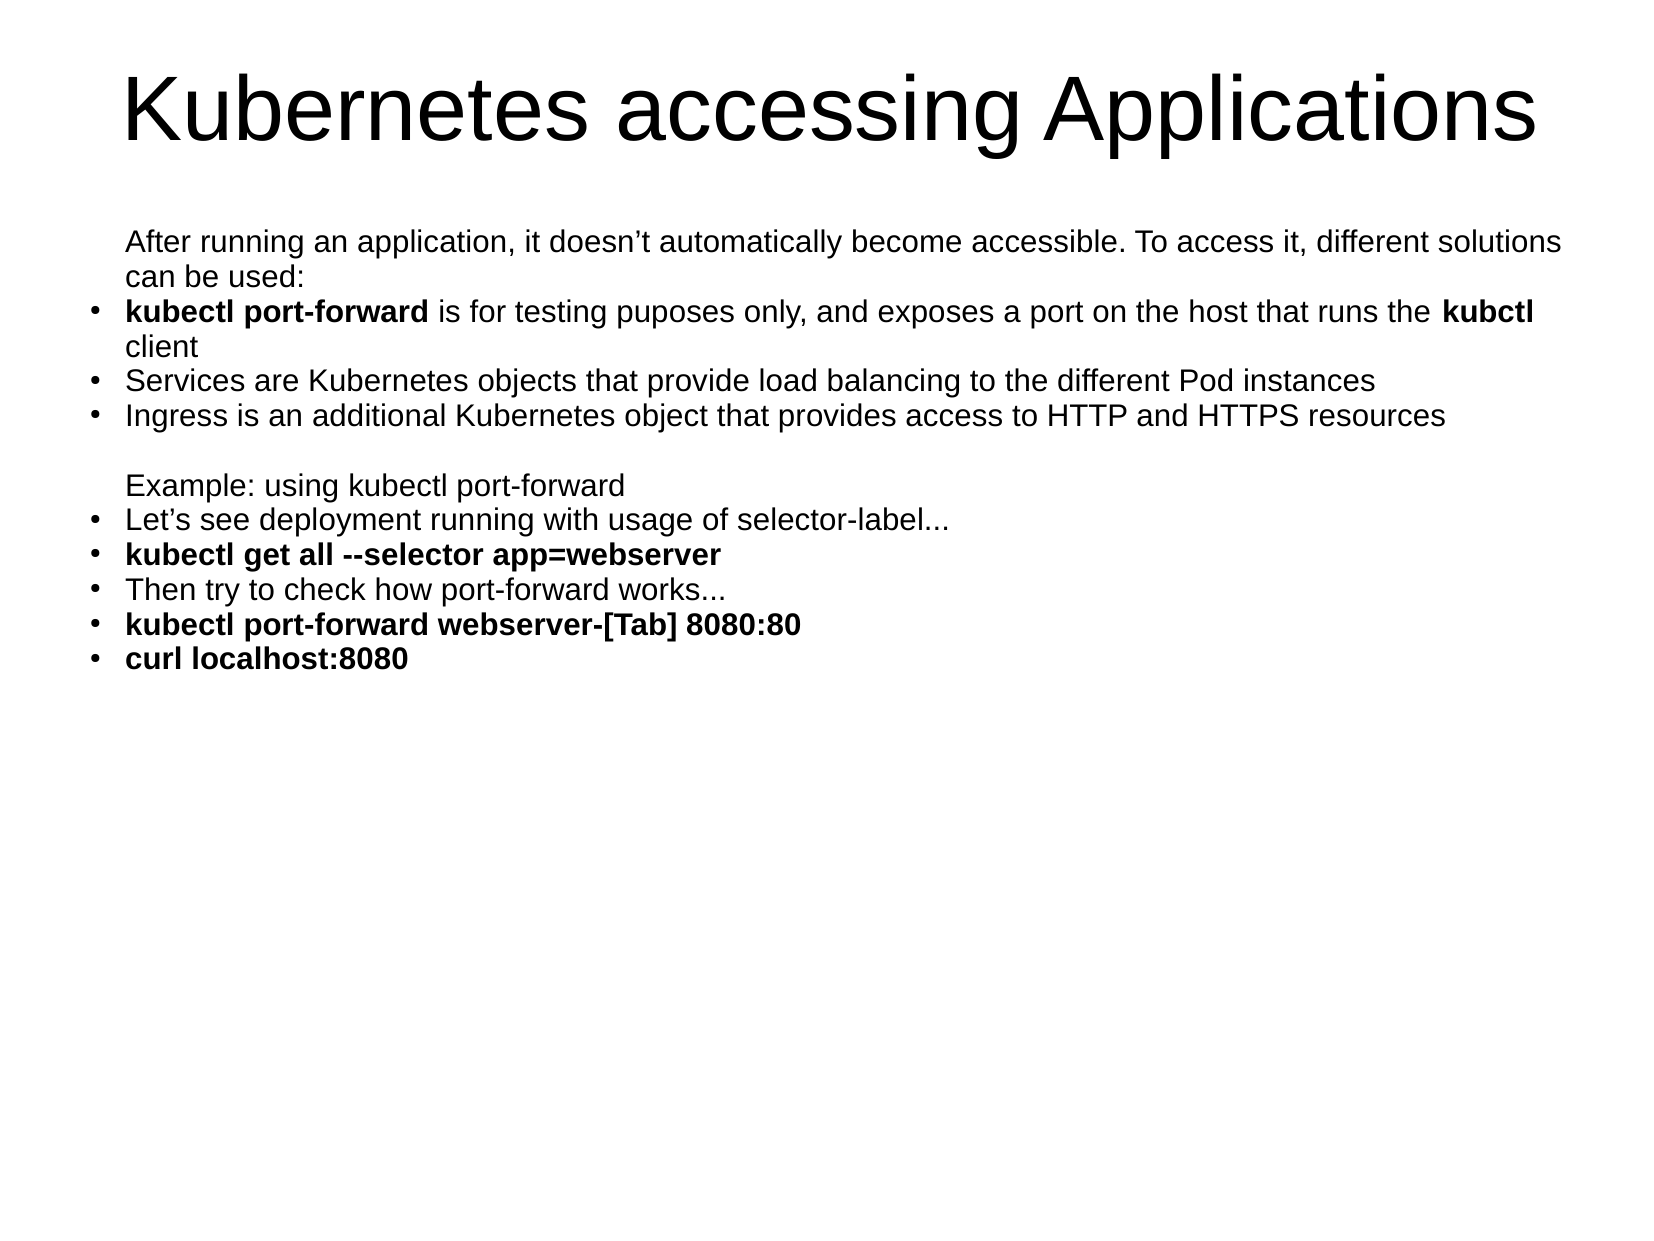

# Kubernetes accessing Applications
After running an application, it doesn’t automatically become accessible. To access it, different solutions can be used:
kubectl port-forward is for testing puposes only, and exposes a port on the host that runs the kubctl client
Services are Kubernetes objects that provide load balancing to the different Pod instances
Ingress is an additional Kubernetes object that provides access to HTTP and HTTPS resources
Example: using kubectl port-forward
Let’s see deployment running with usage of selector-label...
kubectl get all --selector app=webserver
Then try to check how port-forward works...
kubectl port-forward webserver-[Tab] 8080:80
curl localhost:8080